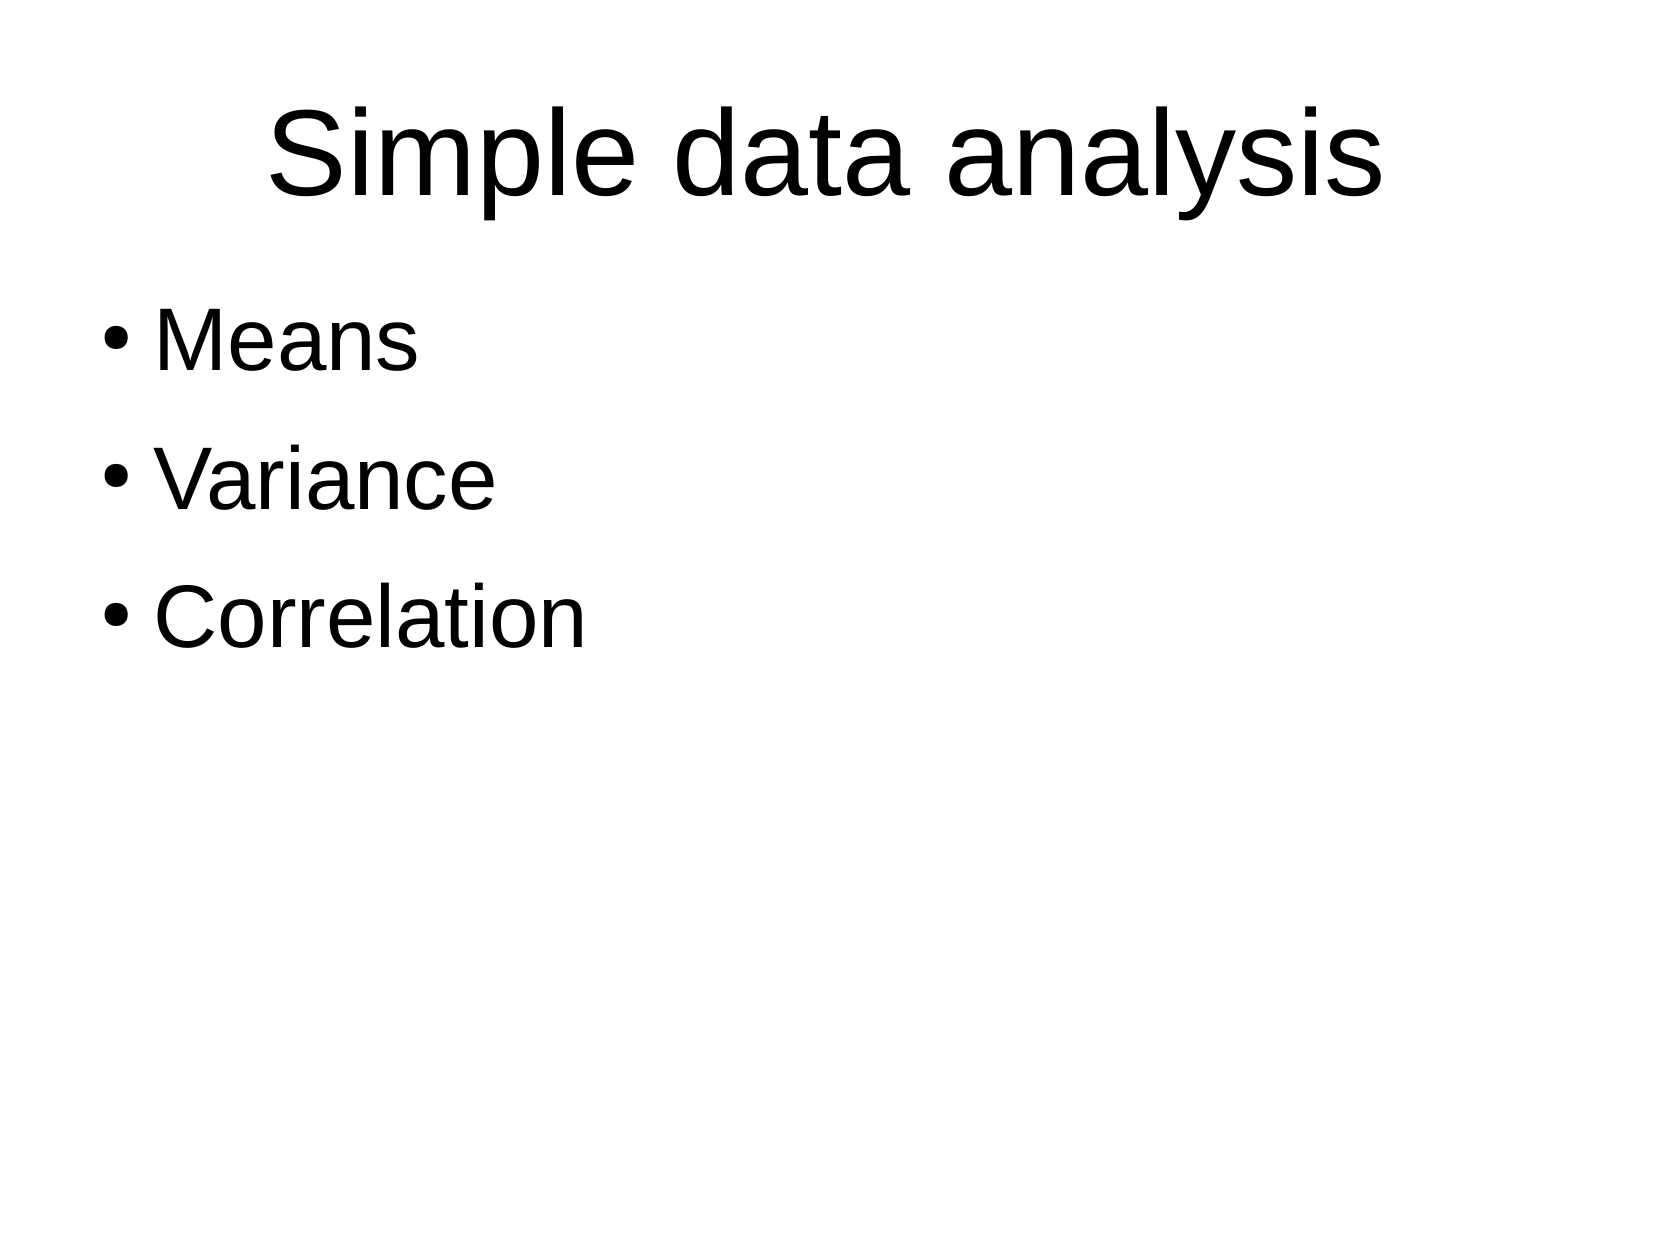

# Simple data analysis
Means
Variance
Correlation